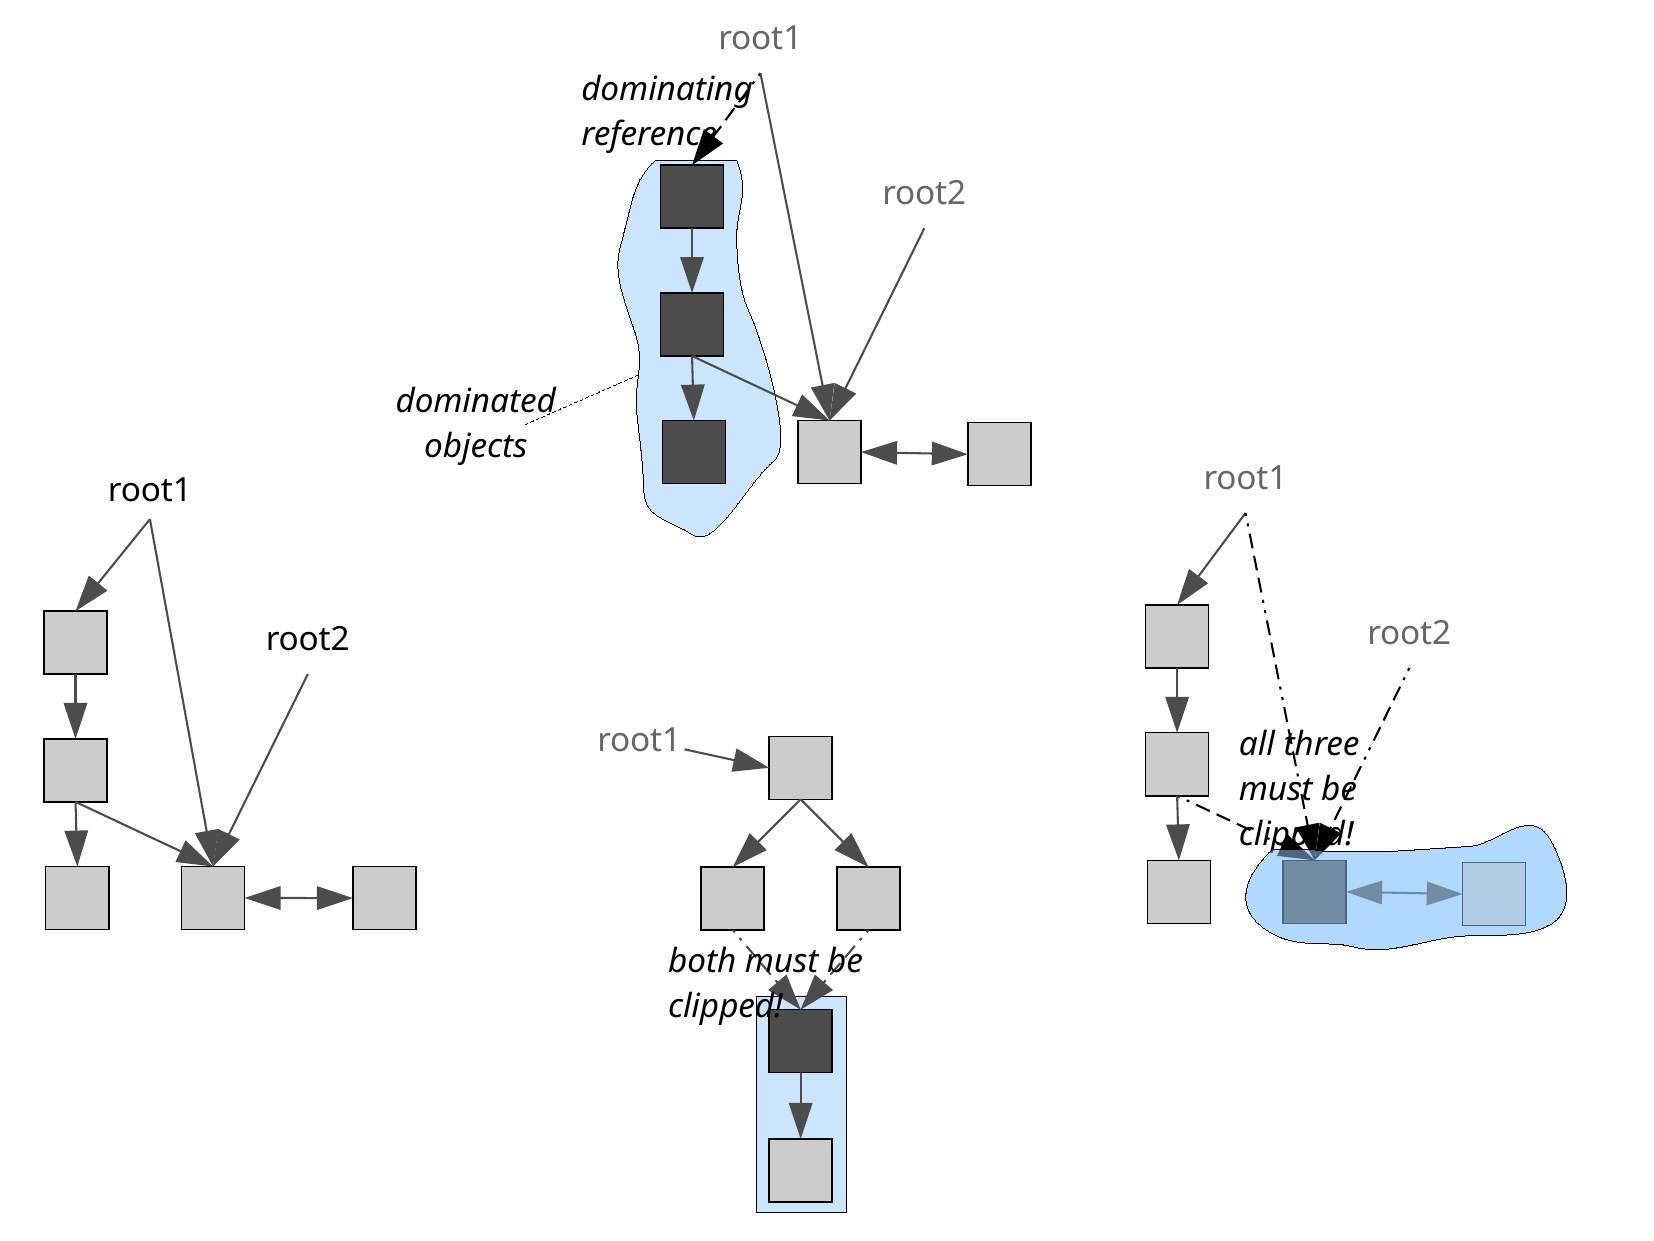

root1
dominating
reference
root2
dominated
objects
root1
root1
root2
root2
root1
all three must be clipped!
both must be clipped!